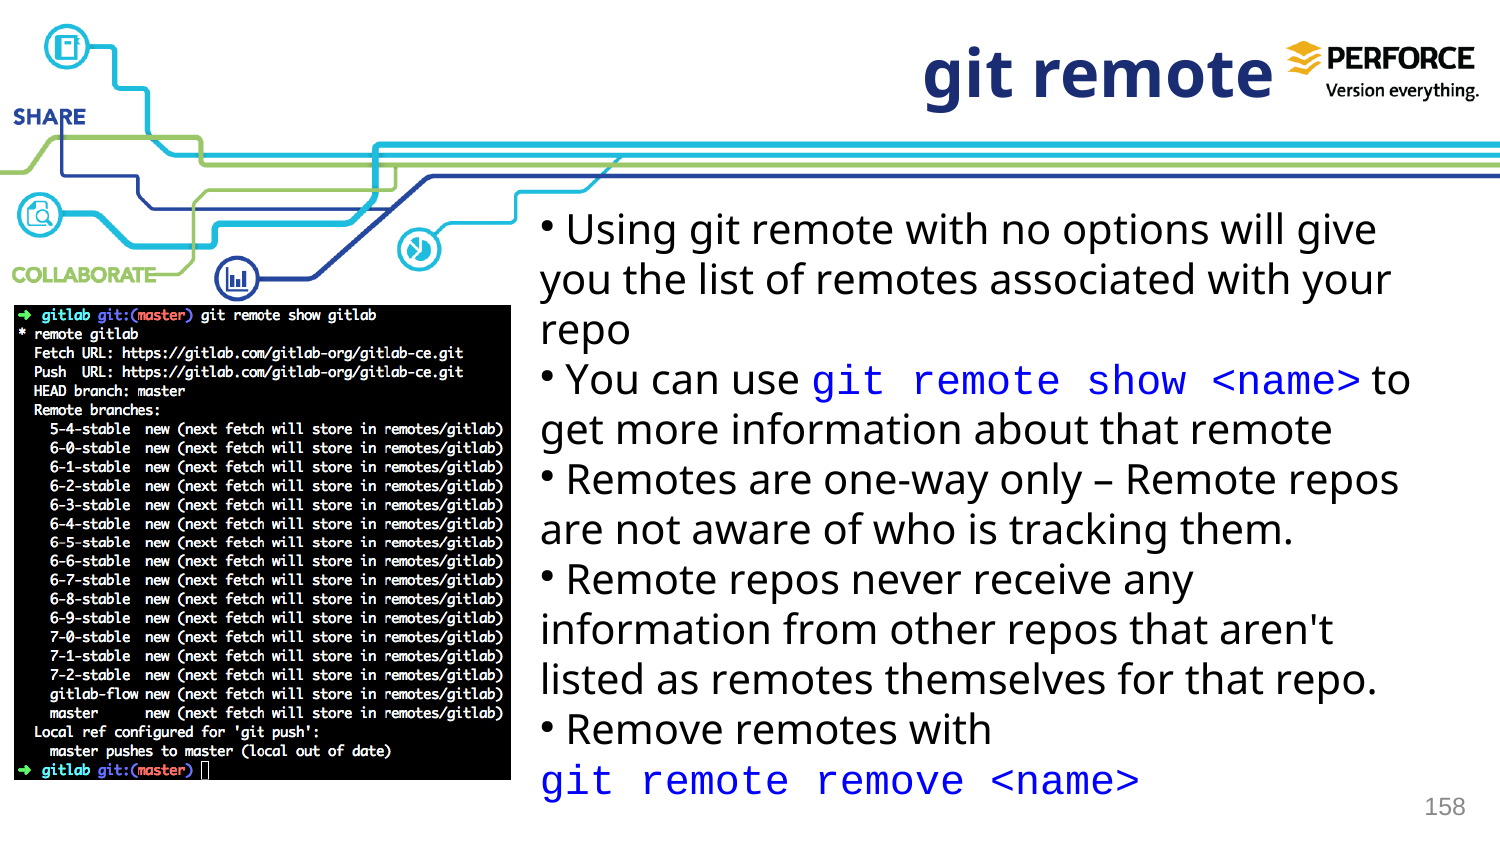

# git remote
 Using git remote with no options will give you the list of remotes associated with your repo
 You can use git remote show <name> to get more information about that remote
 Remotes are one-way only – Remote repos are not aware of who is tracking them.
 Remote repos never receive any information from other repos that aren't listed as remotes themselves for that repo.
 Remove remotes with
git remote remove <name>